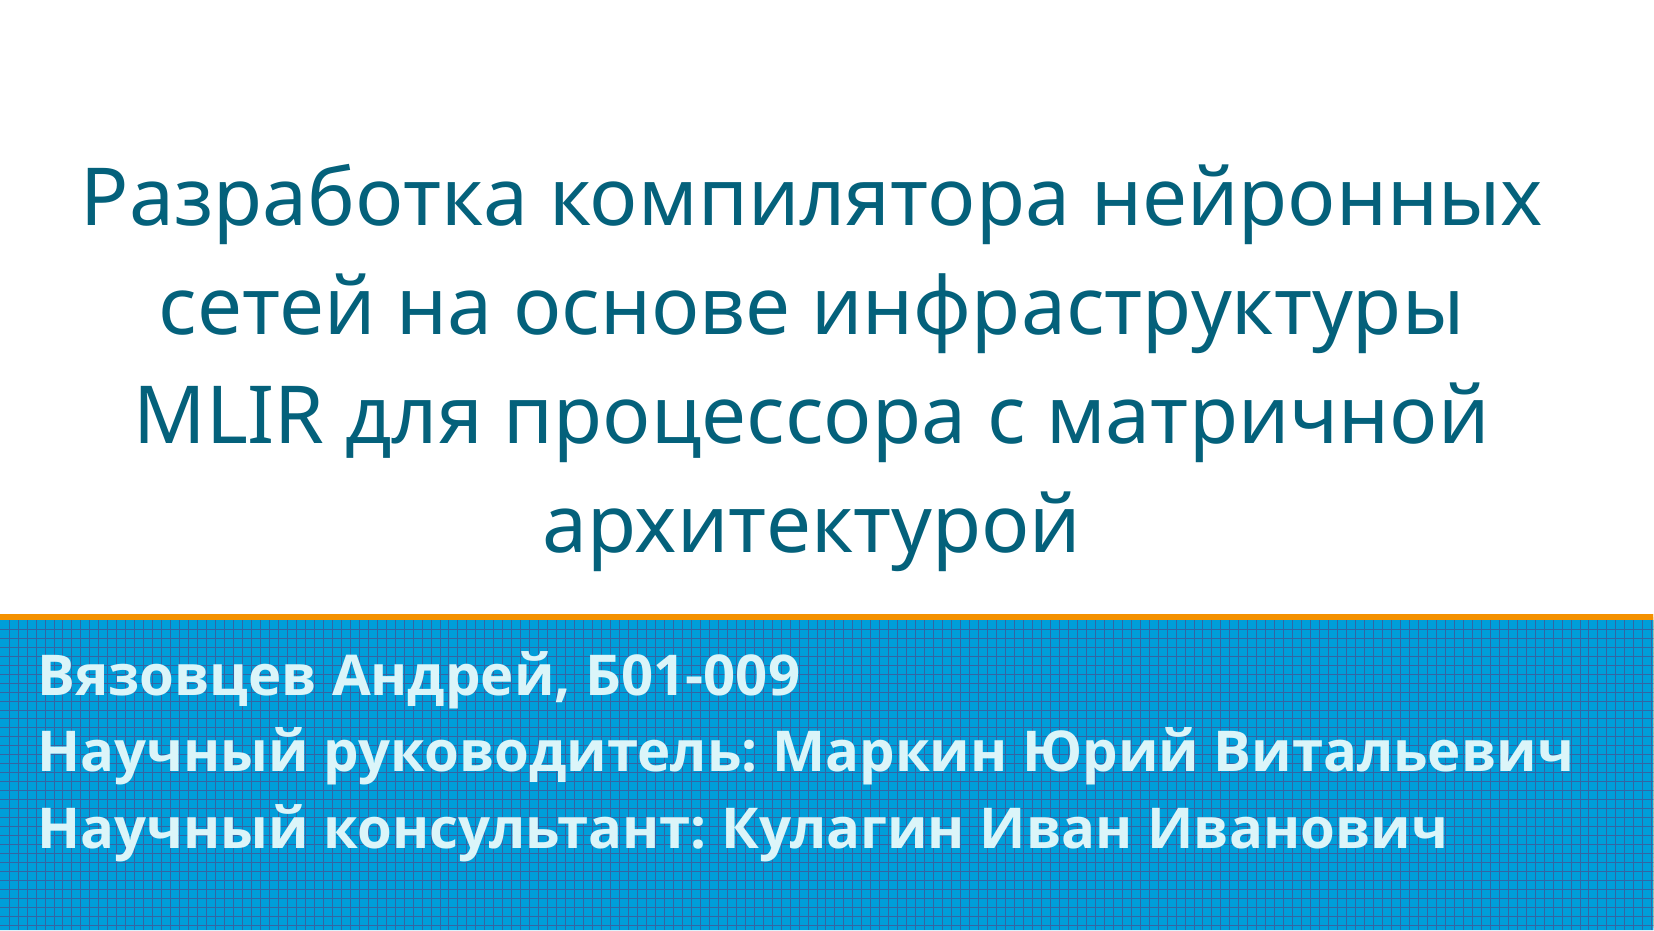

# Разработка компилятора нейронных сетей на основе инфраструктуры MLIR для процессора с матричной архитектурой
Вязовцев Андрей, Б01-009
Научный руководитель: Маркин Юрий Витальевич
Научный консультант: Кулагин Иван Иванович